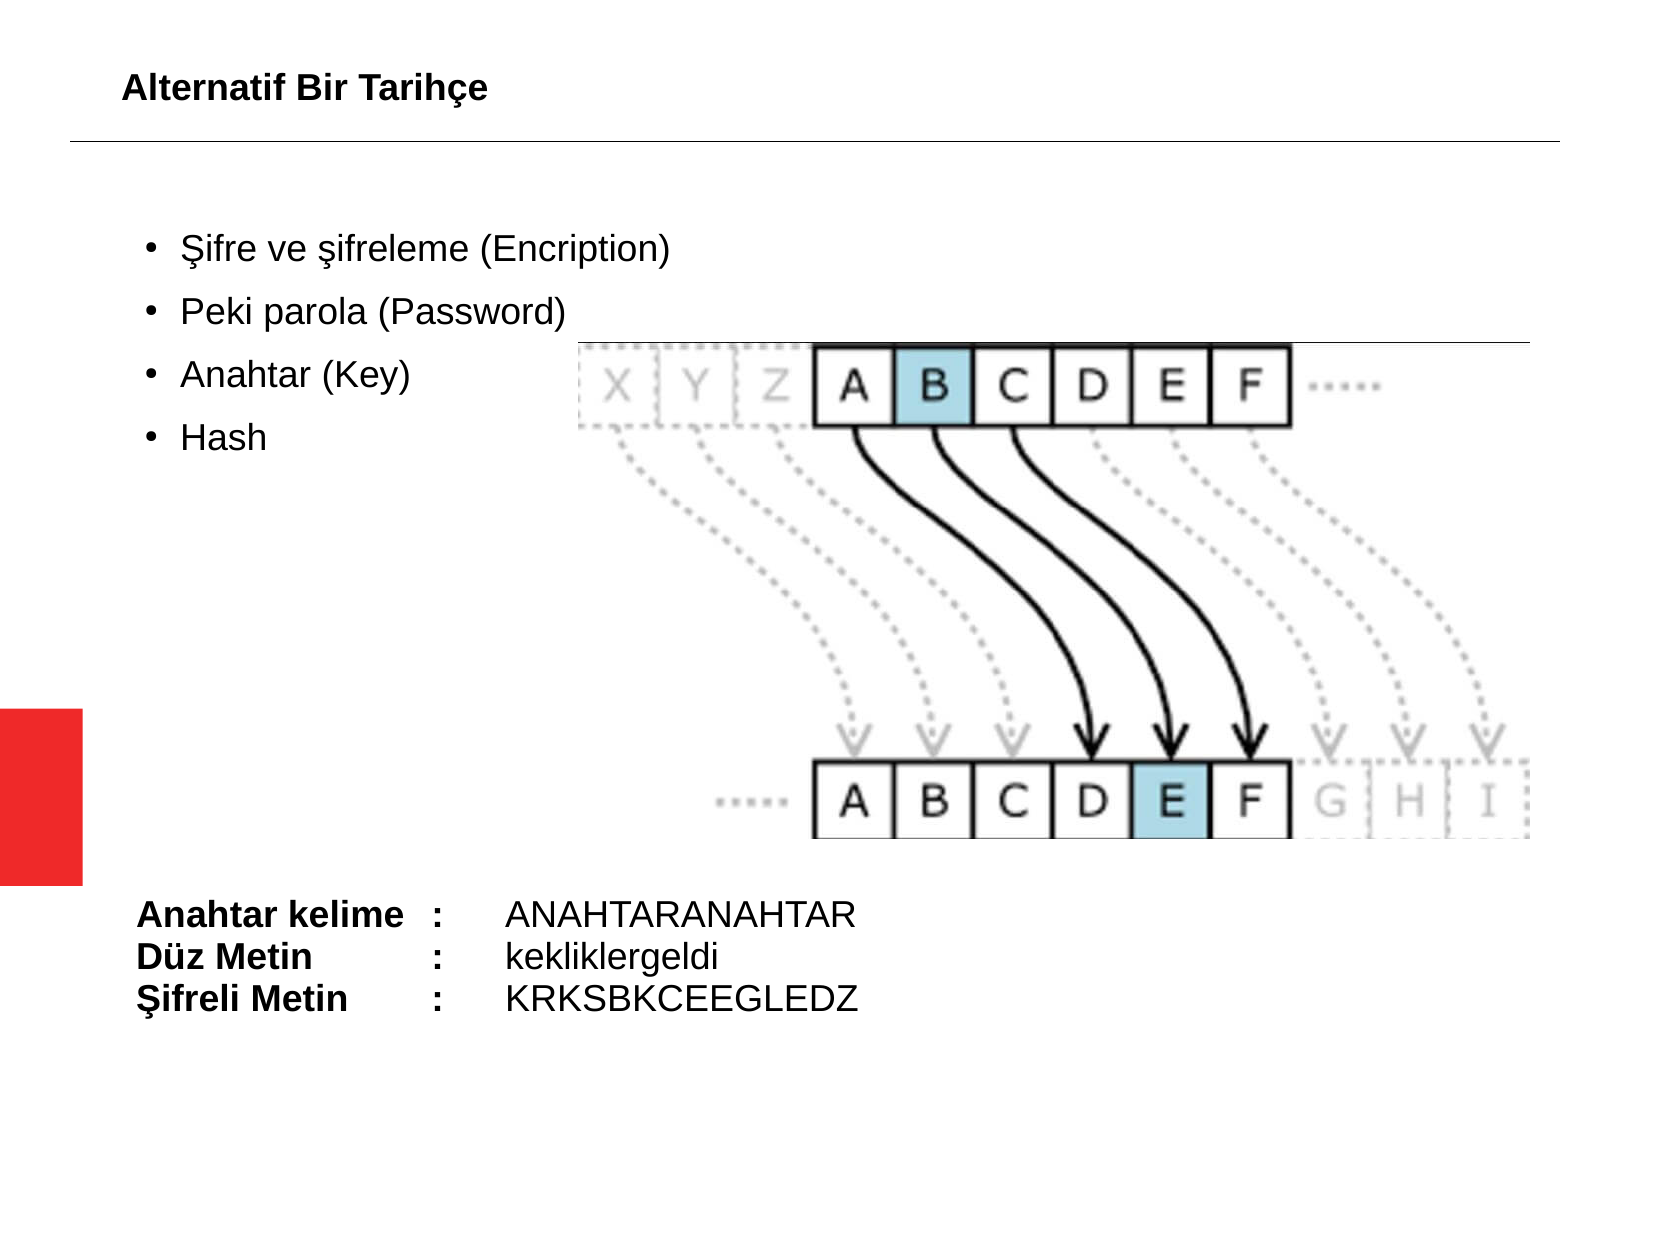

Alternatif Bir Tarihçe
Şifre ve şifreleme (Encription)
Peki parola (Password)
Anahtar (Key)
Hash
Anahtar kelime	:	ANAHTARANAHTAR
Düz Metin		:	kekliklergeldi
Şifreli Metin		:	KRKSBKCEEGLEDZ